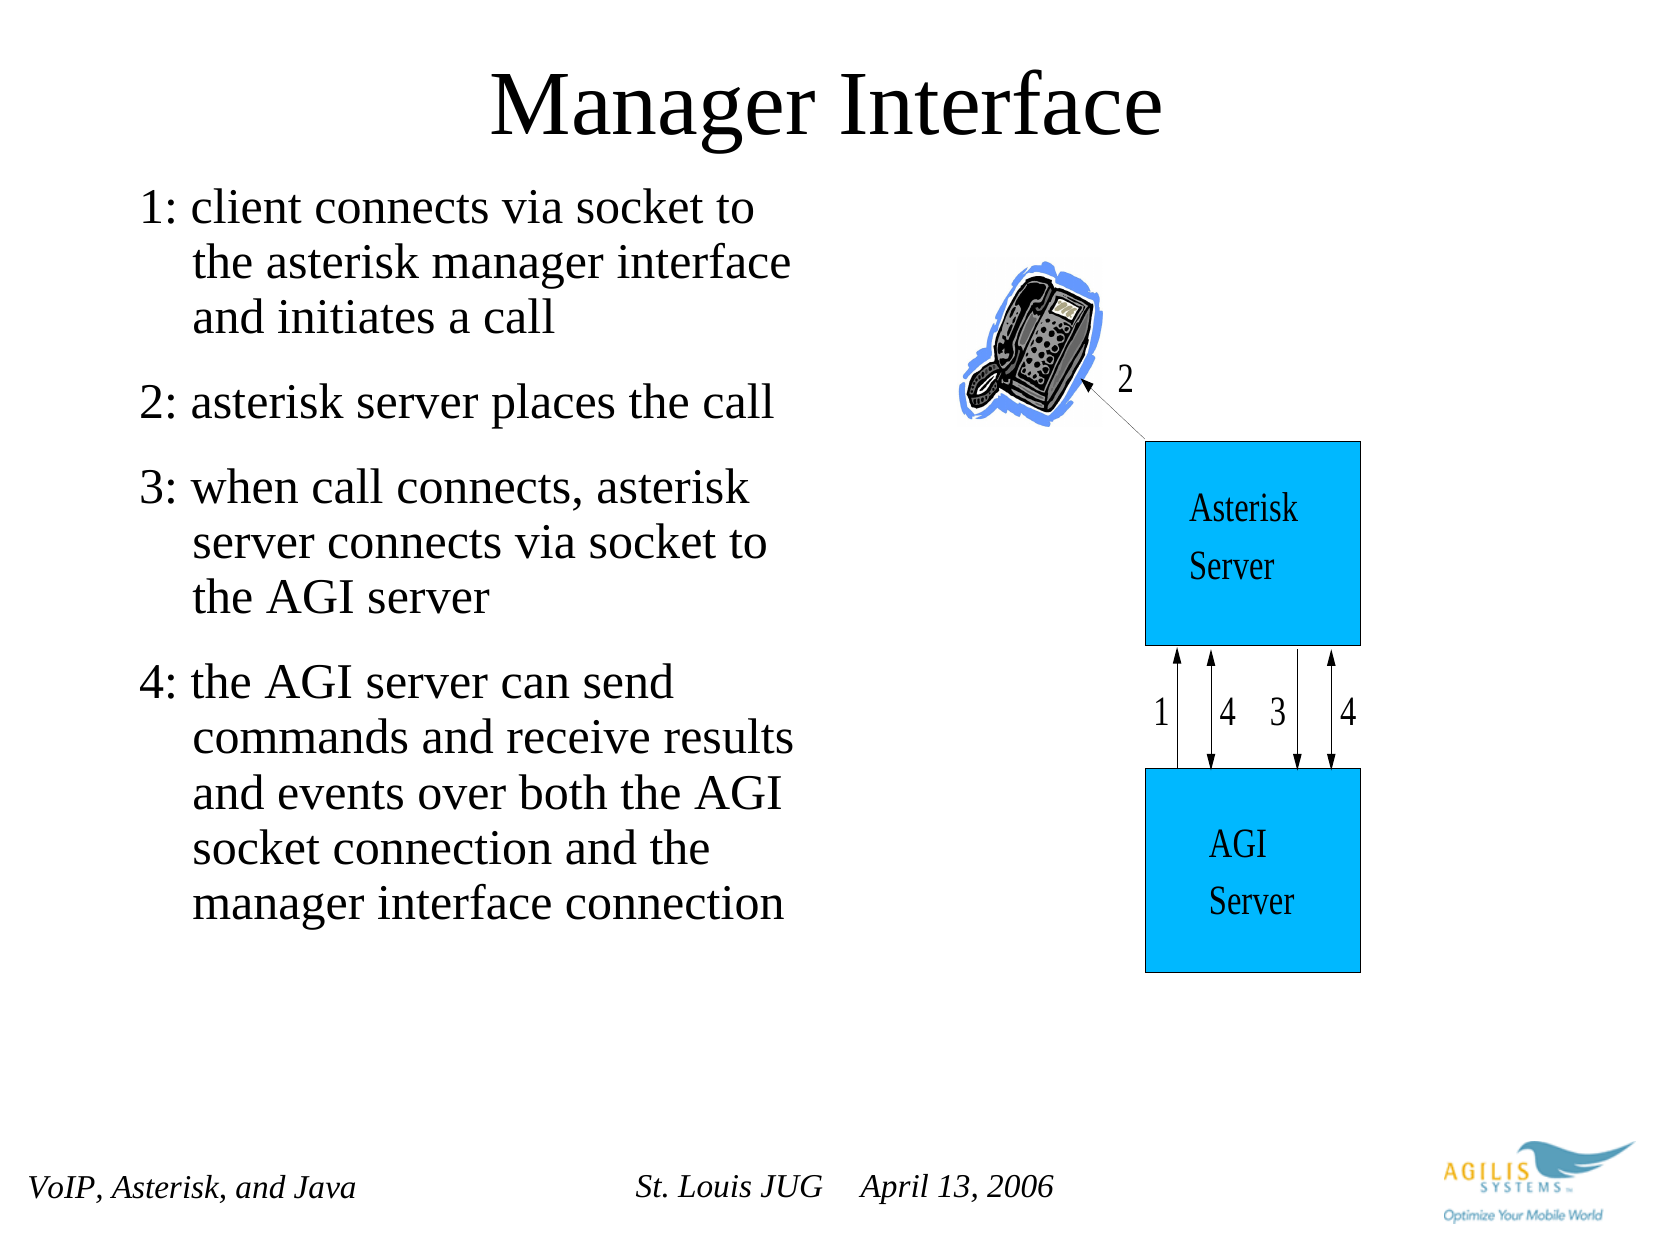

# Manager Interface
1: client connects via socket to the asterisk manager interface and initiates a call
2: asterisk server places the call
3: when call connects, asterisk server connects via socket to the AGI server
4: the AGI server can send commands and receive results and events over both the AGI socket connection and the manager interface connection